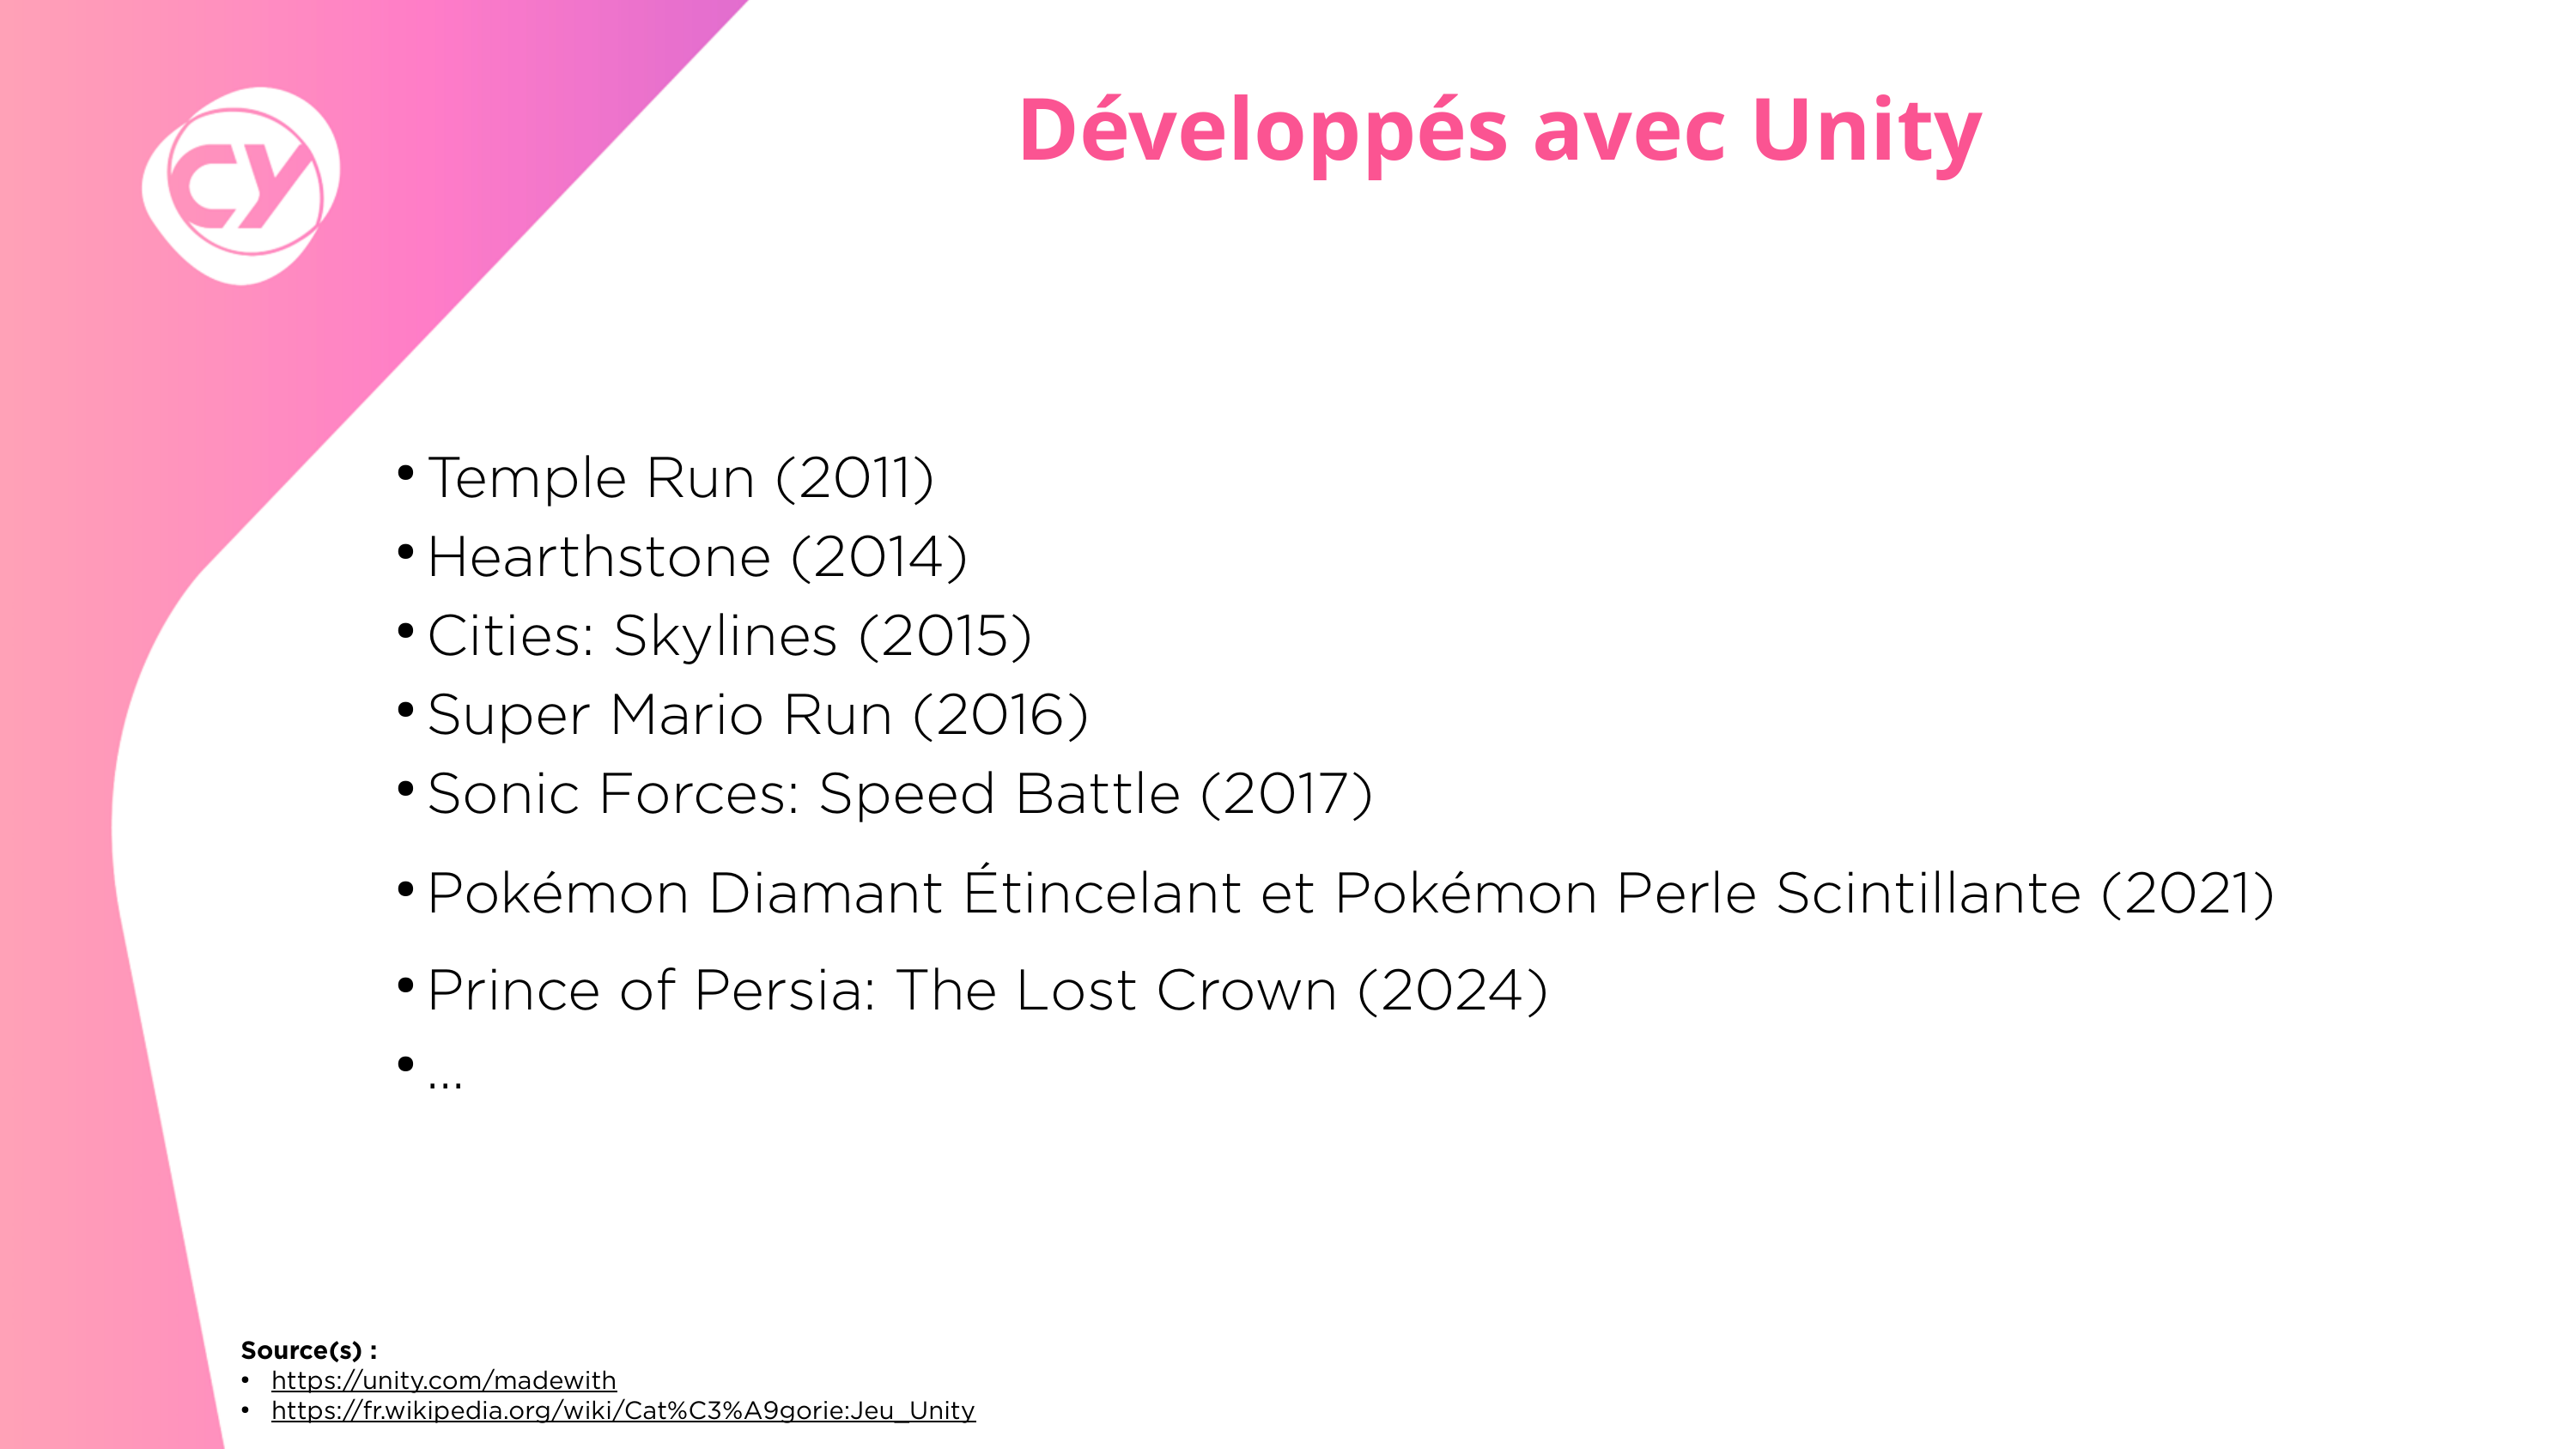

Développés avec Unity
Temple Run (2011)
Hearthstone (2014)
Cities: Skylines (2015)
Super Mario Run (2016)
Sonic Forces: Speed Battle (2017)
Pokémon Diamant Étincelant et Pokémon Perle Scintillante (2021)
Prince of Persia: The Lost Crown (2024)
...
Source(s) :
https://unity.com/madewith
https://fr.wikipedia.org/wiki/Cat%C3%A9gorie:Jeu_Unity